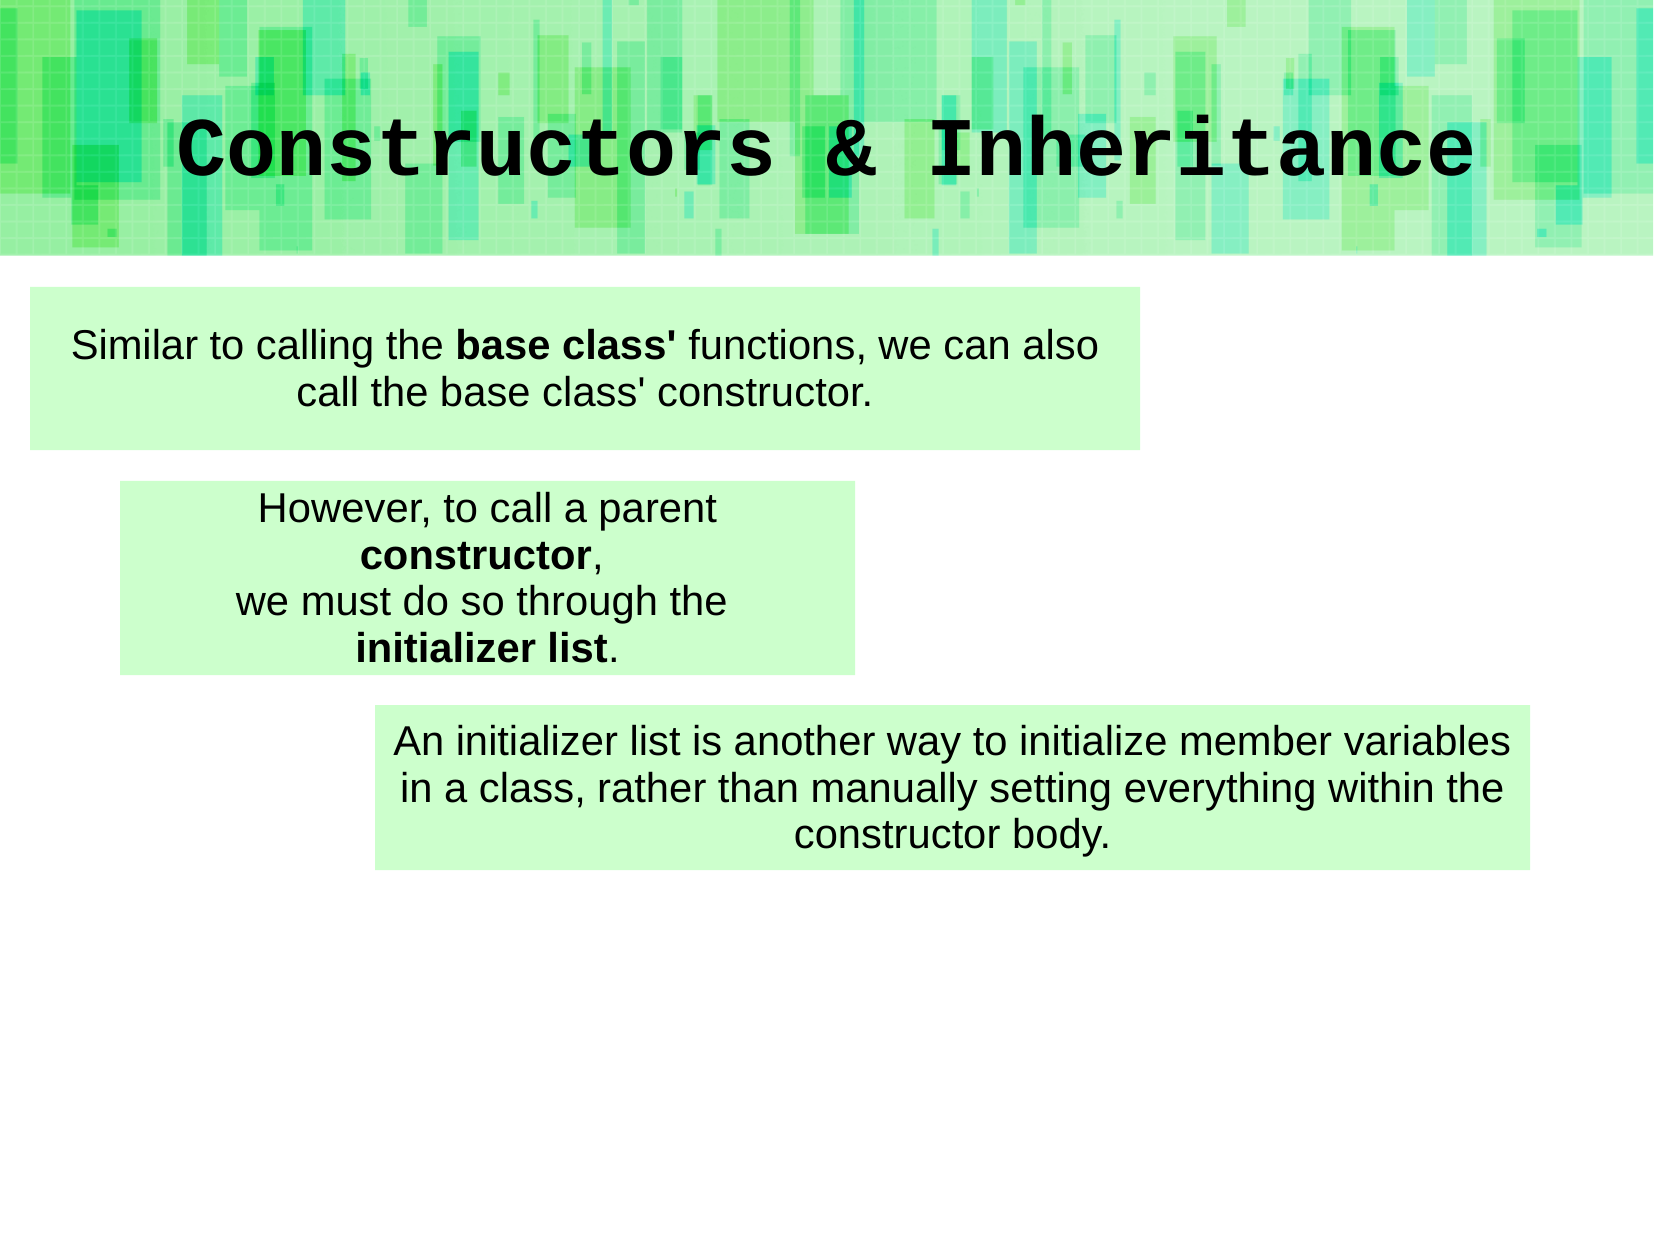

# Constructors & Inheritance
Similar to calling the base class' functions, we can also call the base class' constructor.
However, to call a parent constructor,
we must do so through the
initializer list.
An initializer list is another way to initialize member variables in a class, rather than manually setting everything within the constructor body.